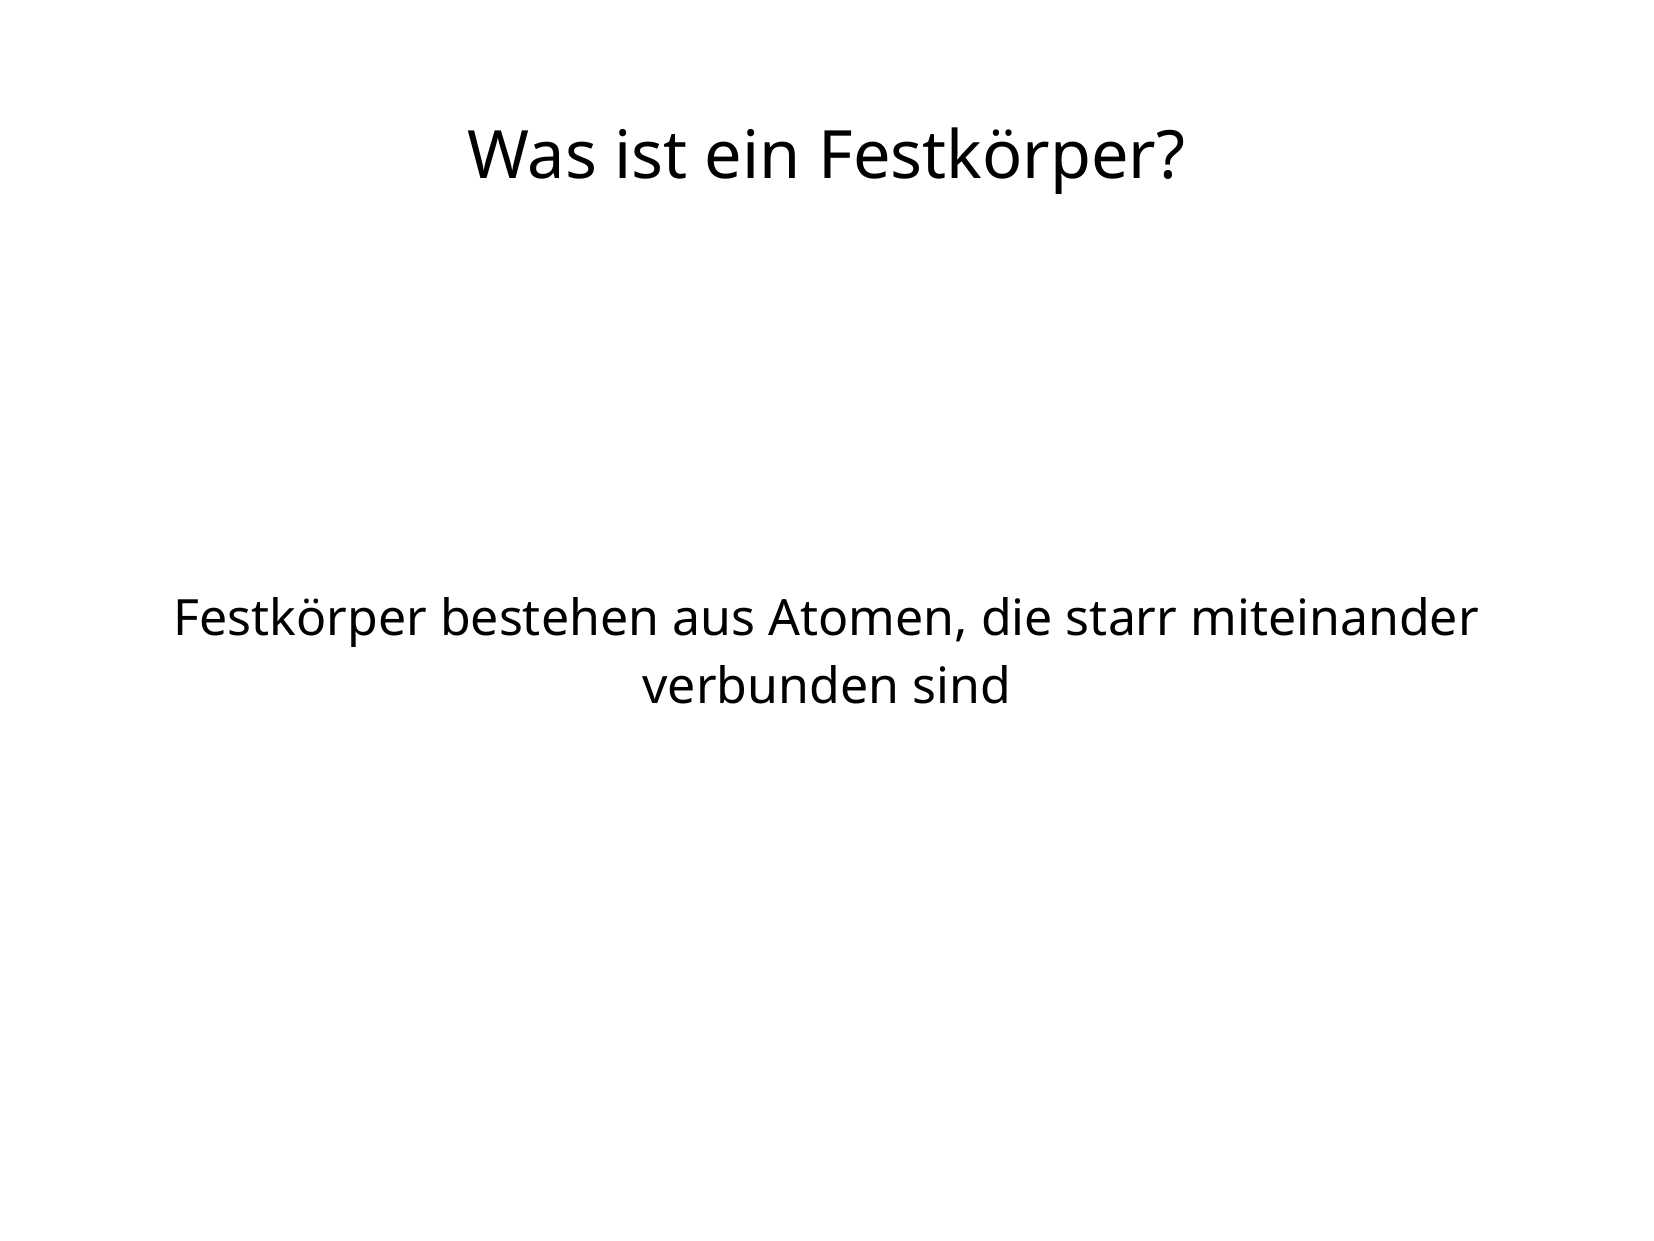

# Was ist ein Festkörper?
Festkörper bestehen aus Atomen, die starr miteinander verbunden sind